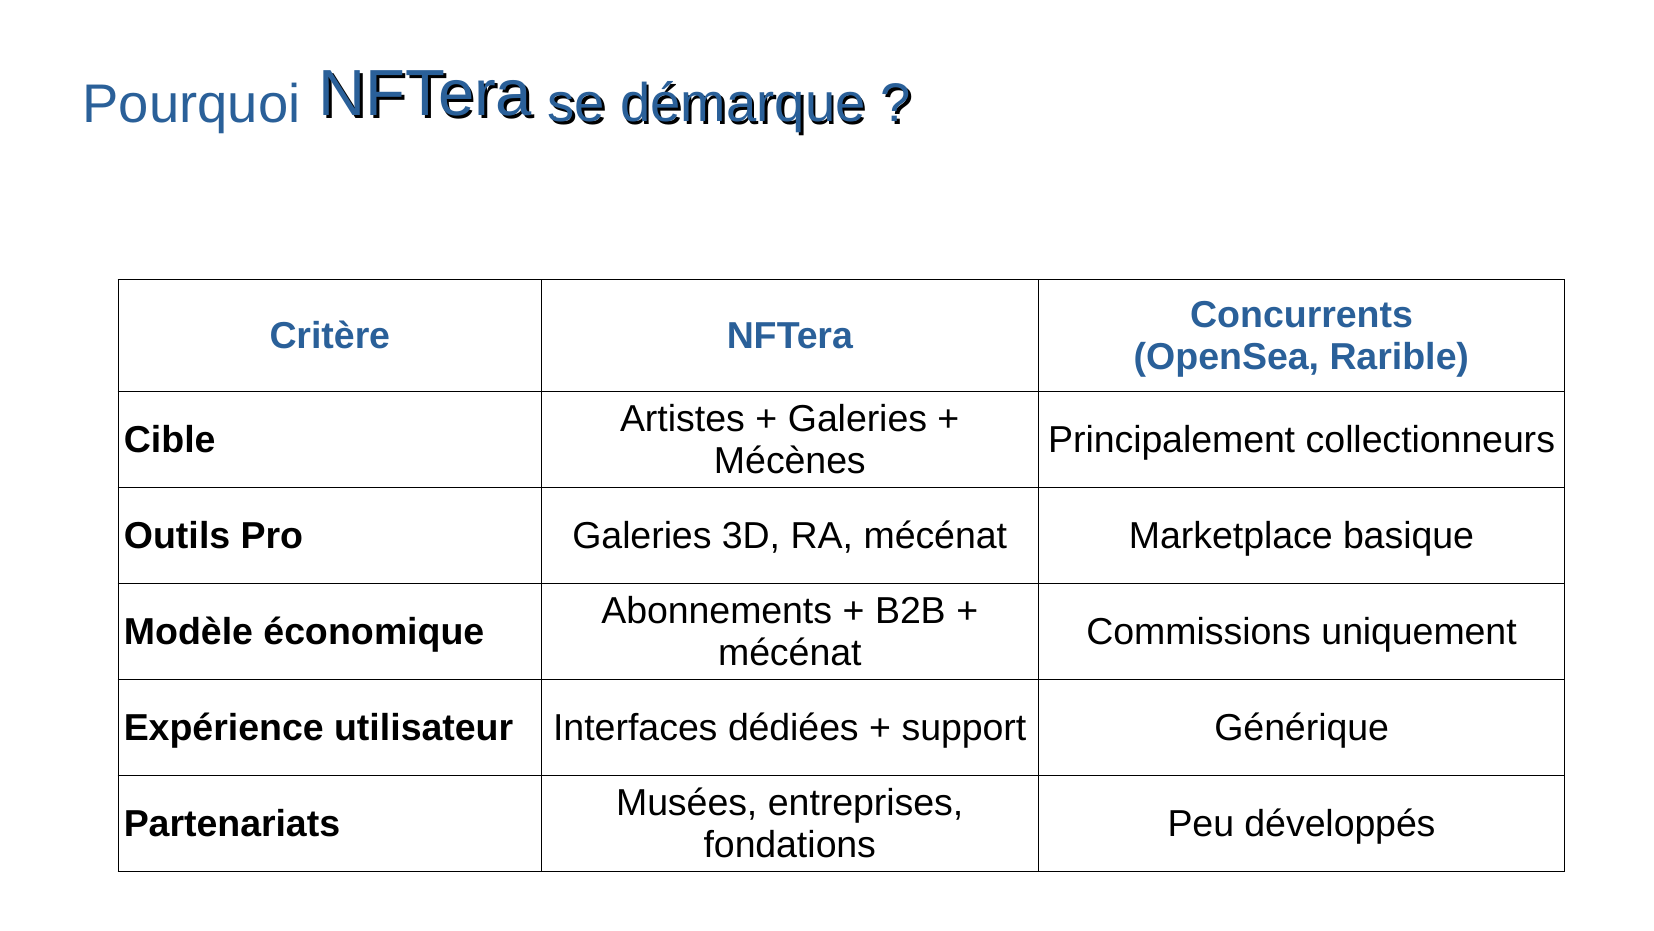

# Pourquoi NFTera se démarque ?
| Critère | NFTera | Concurrents (OpenSea, Rarible) |
| --- | --- | --- |
| Cible | Artistes + Galeries + Mécènes | Principalement collectionneurs |
| Outils Pro | Galeries 3D, RA, mécénat | Marketplace basique |
| Modèle économique | Abonnements + B2B + mécénat | Commissions uniquement |
| Expérience utilisateur | Interfaces dédiées + support | Générique |
| Partenariats | Musées, entreprises, fondations | Peu développés |